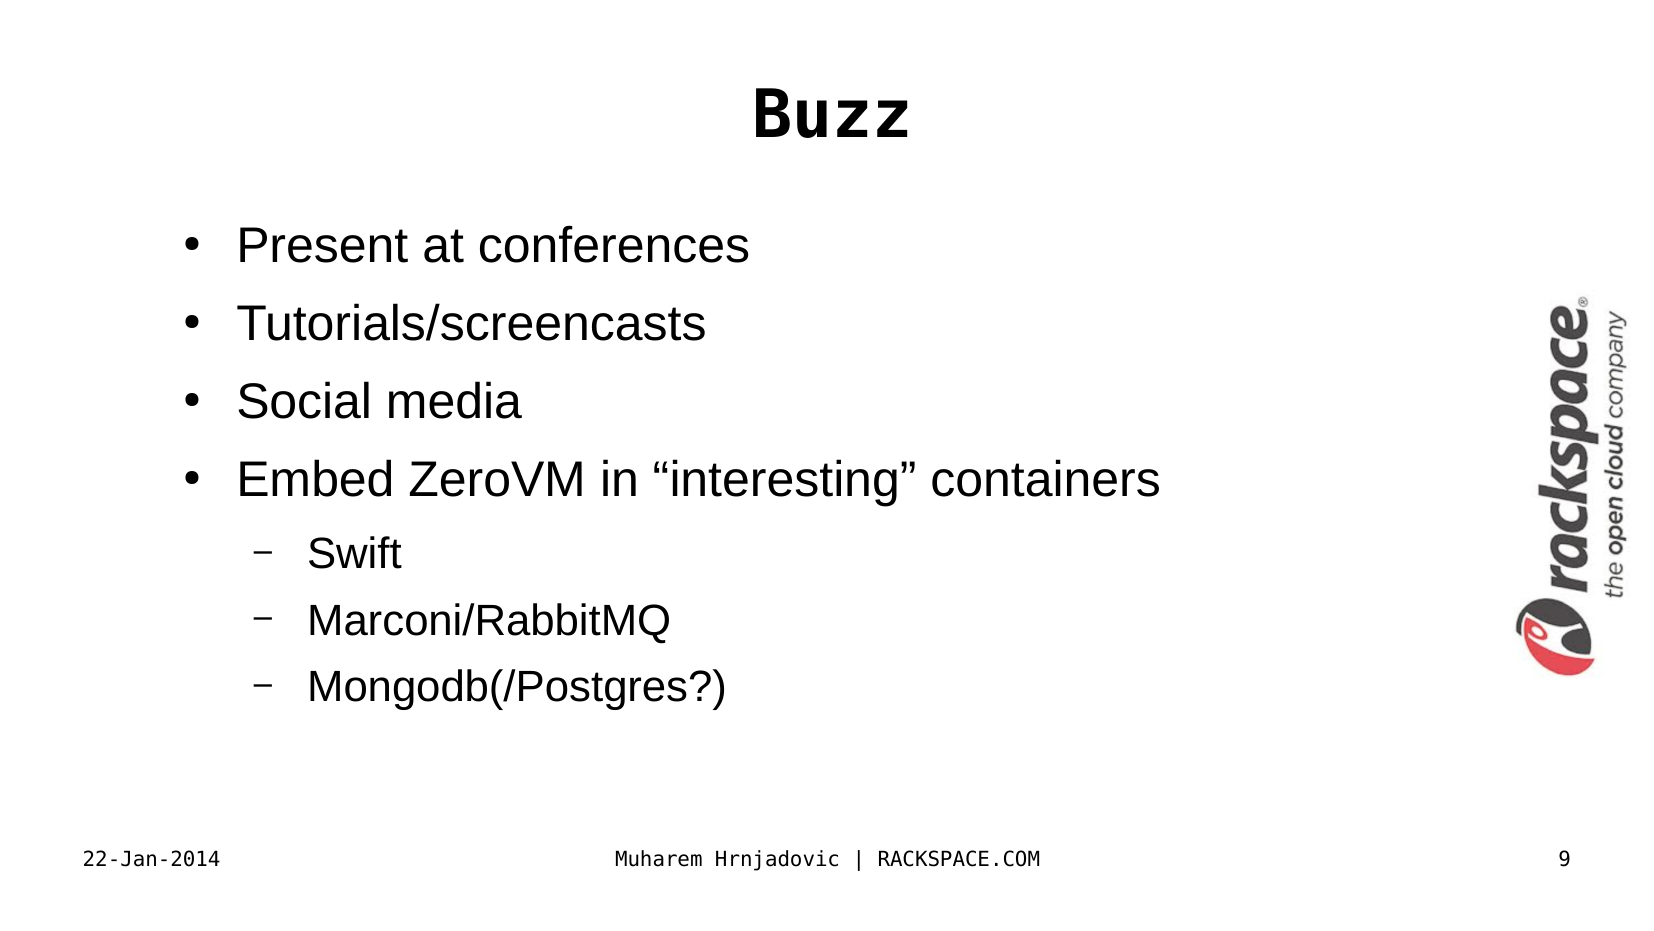

# Buzz
Present at conferences
Tutorials/screencasts
Social media
Embed ZeroVM in “interesting” containers
Swift
Marconi/RabbitMQ
Mongodb(/Postgres?)
22-Jan-2014
Muharem Hrnjadovic | RACKSPACE.COM
9